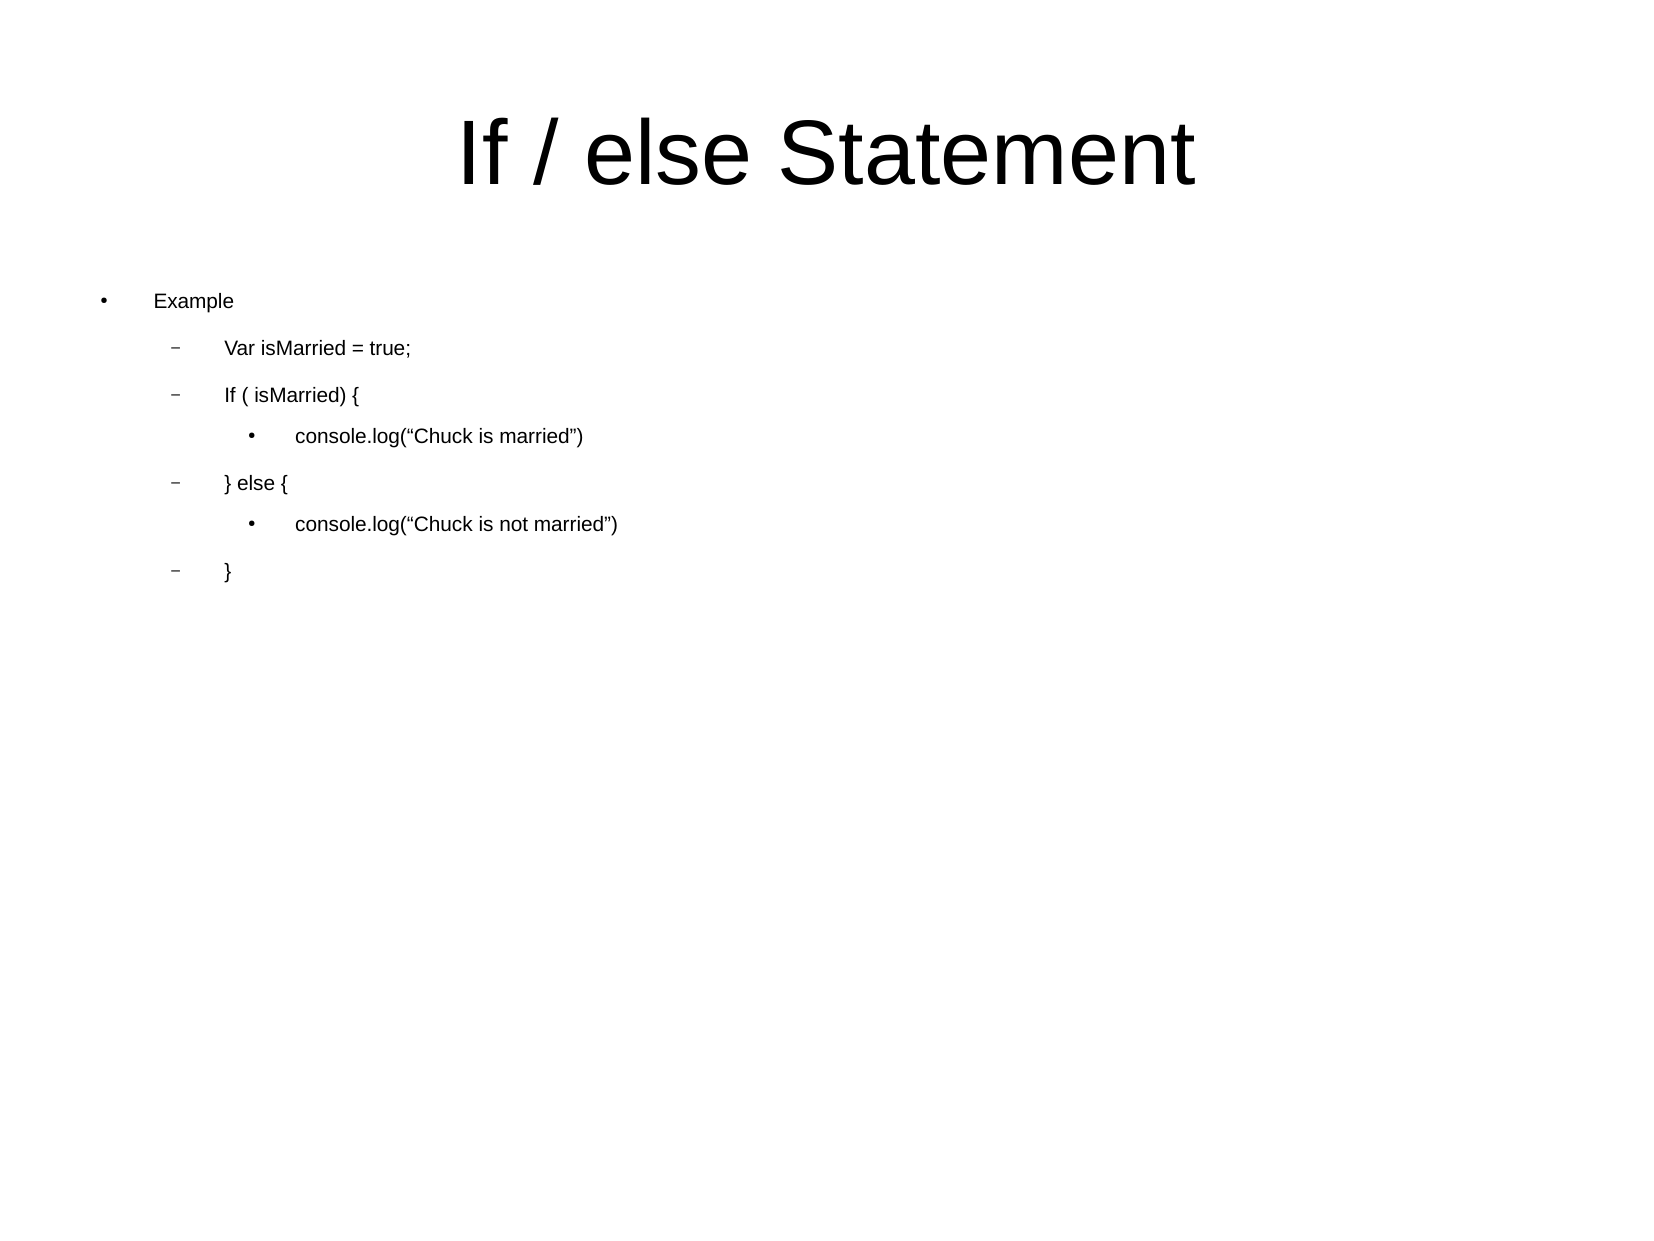

# If / else Statement
Example
Var isMarried = true;
If ( isMarried) {
console.log(“Chuck is married”)
} else {
console.log(“Chuck is not married”)
}